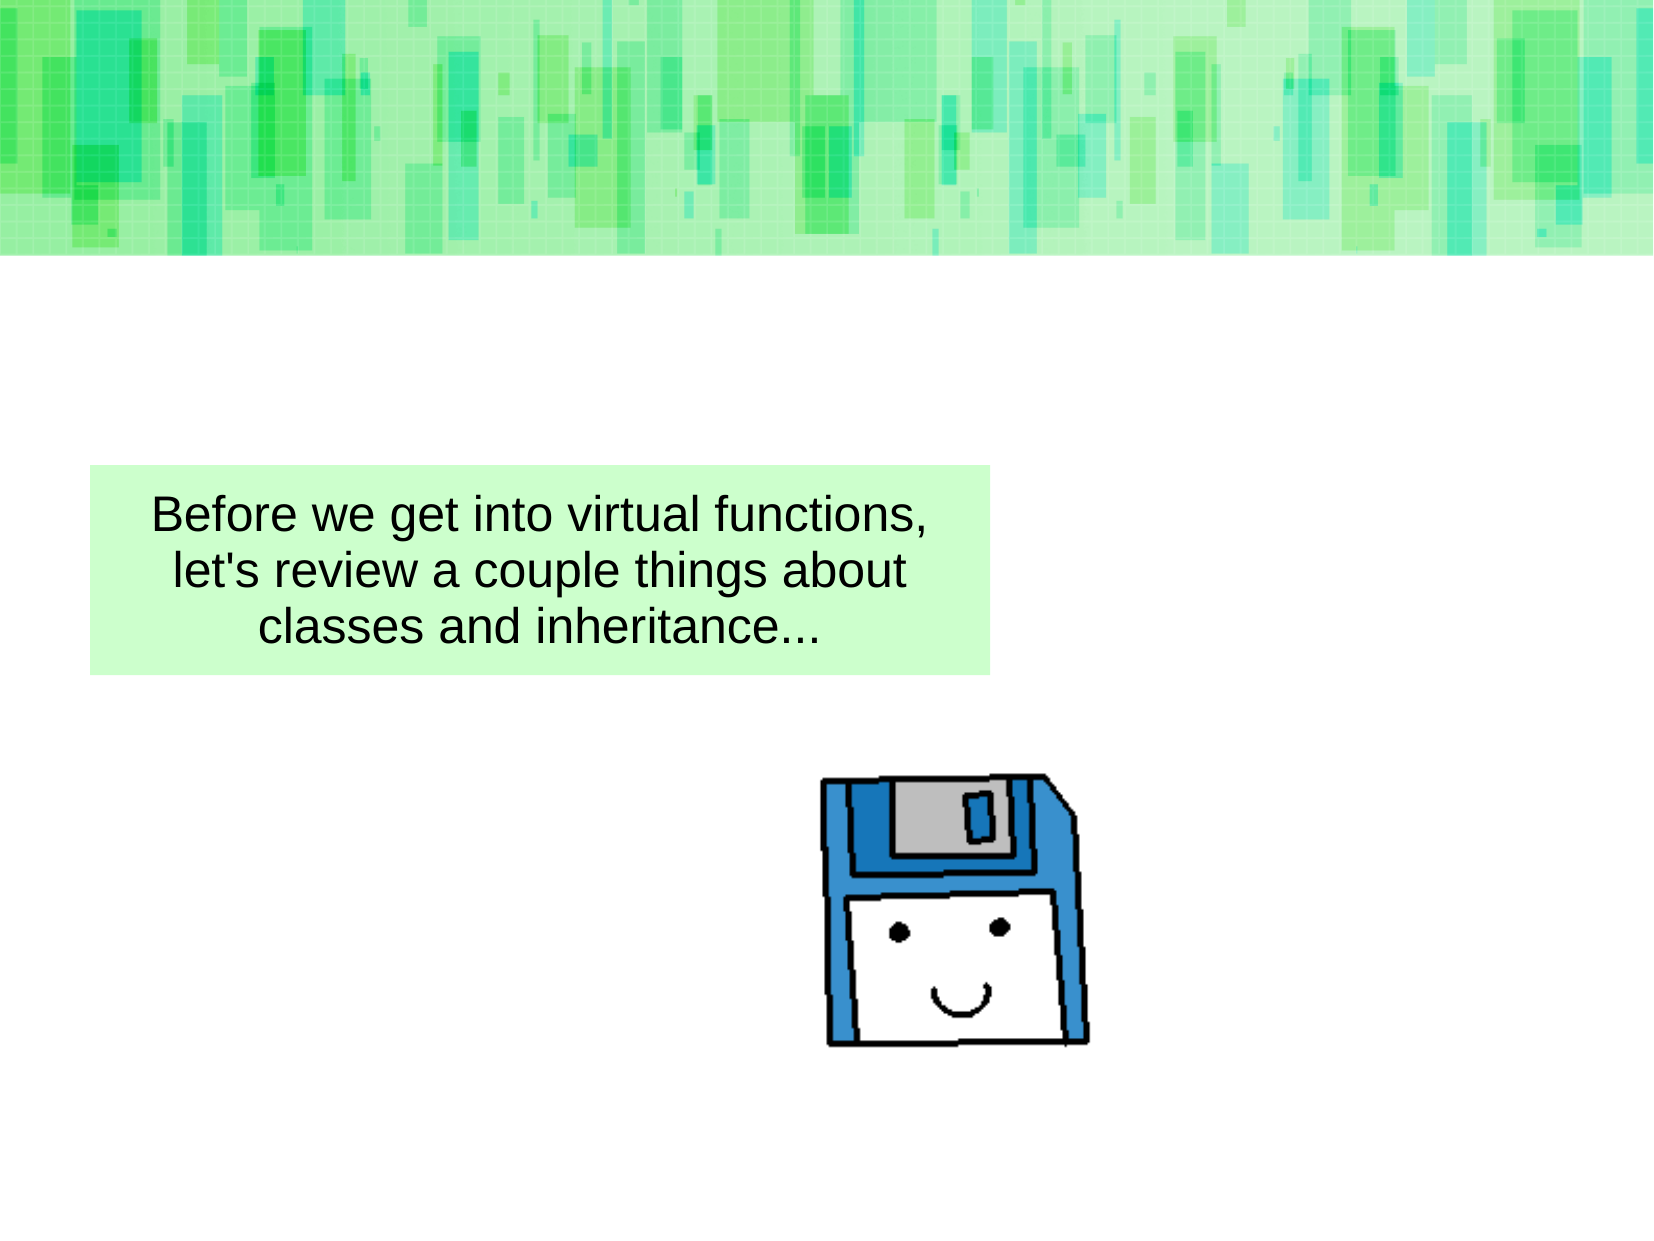

Before we get into virtual functions, let's review a couple things about classes and inheritance...